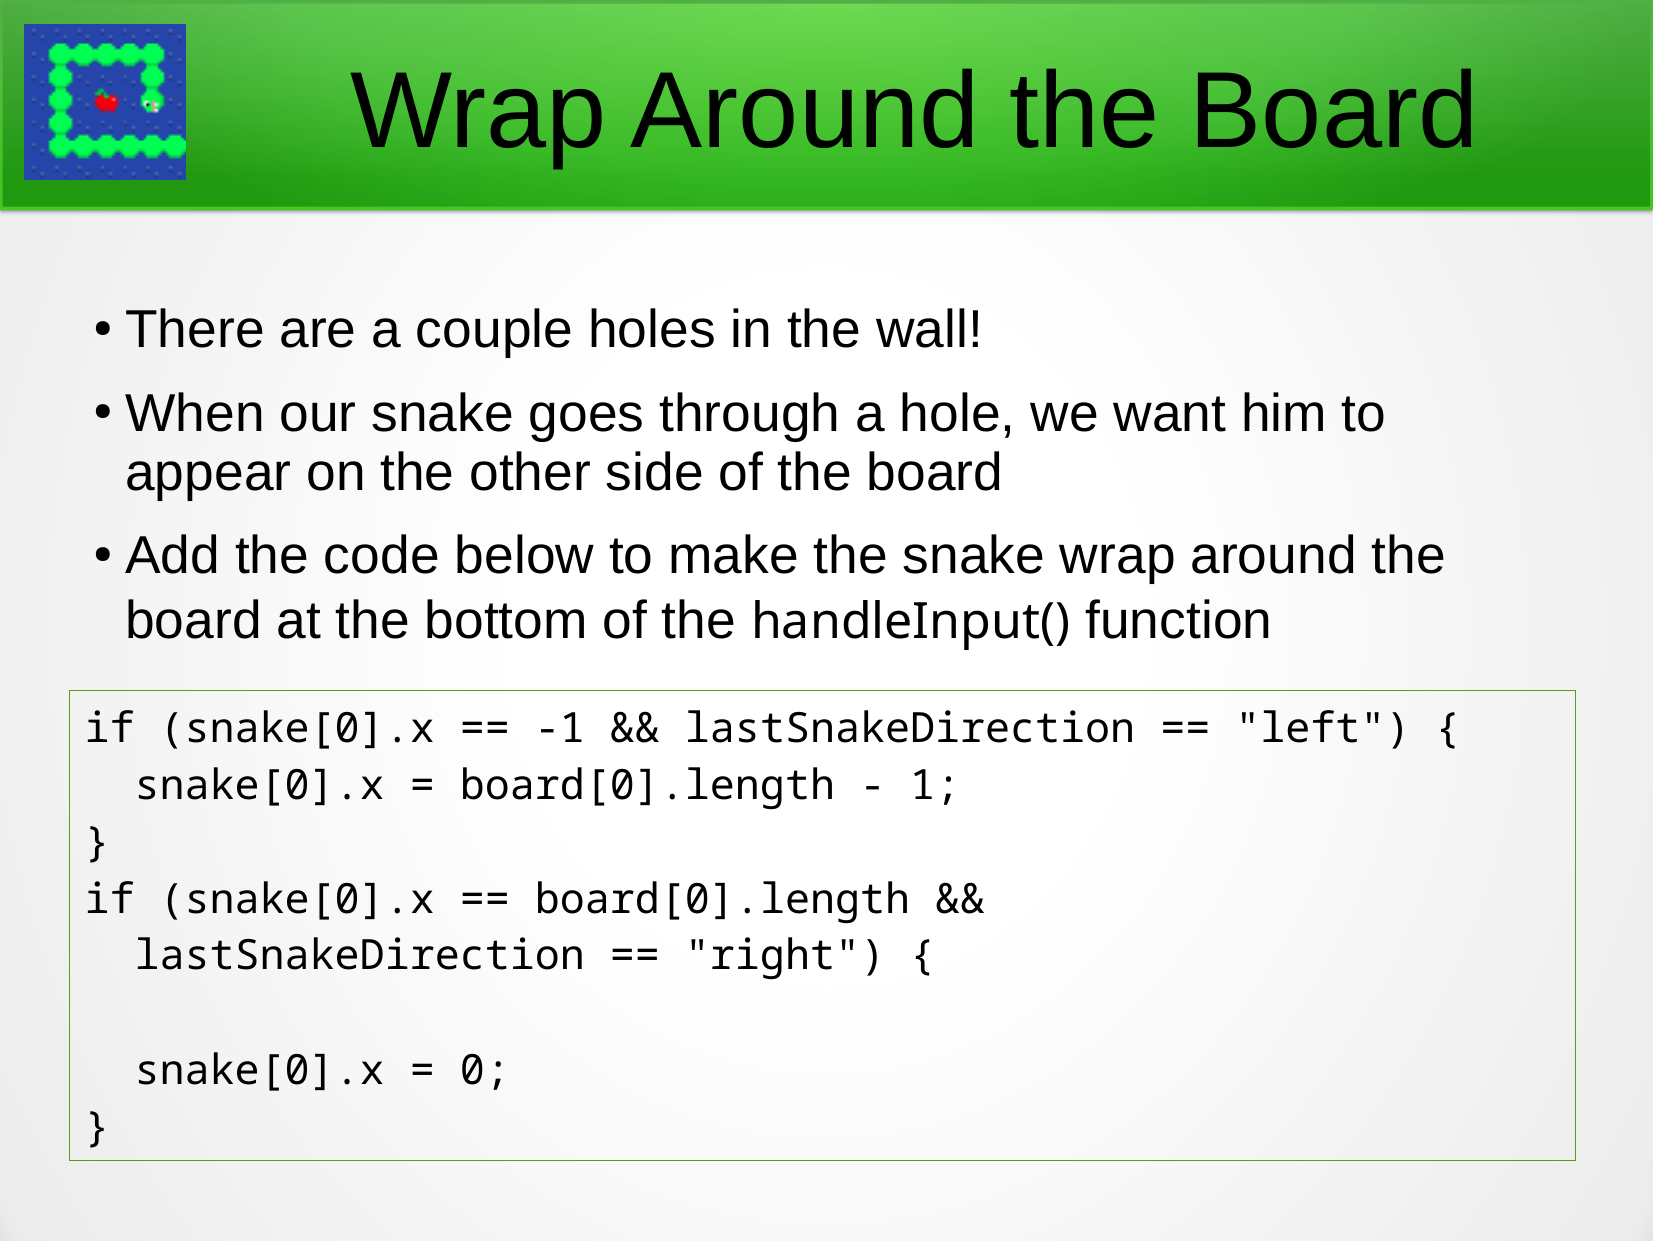

# Wrap Around the Board
There are a couple holes in the wall!
When our snake goes through a hole, we want him to appear on the other side of the board
Add the code below to make the snake wrap around the board at the bottom of the handleInput() function
if (snake[0].x == -1 && lastSnakeDirection == "left") {
 snake[0].x = board[0].length - 1;
}
if (snake[0].x == board[0].length &&
 lastSnakeDirection == "right") {
 snake[0].x = 0;
}